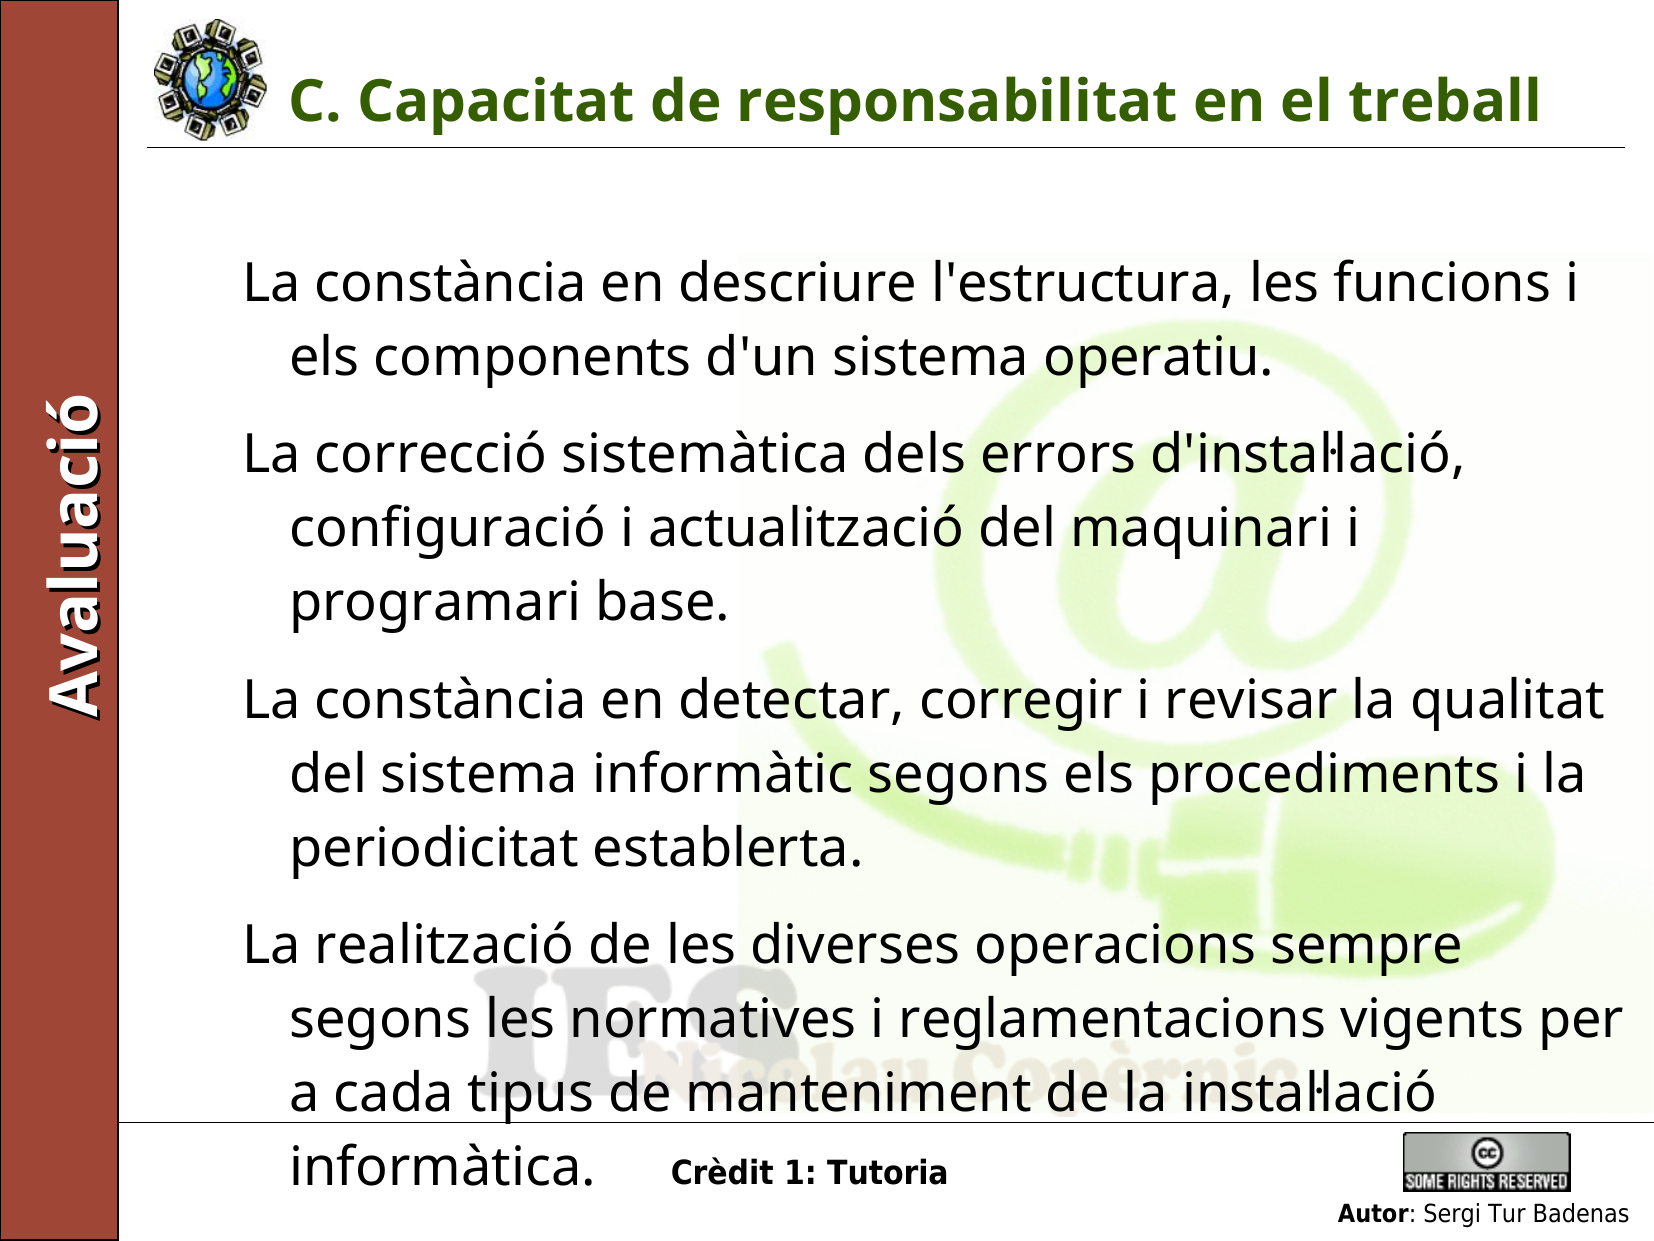

# C. Capacitat de responsabilitat en el treball
La constància en descriure l'estructura, les funcions i els components d'un sistema operatiu.
La correcció sistemàtica dels errors d'instal·lació, configuració i actualització del maquinari i programari base.
La constància en detectar, corregir i revisar la qualitat del sistema informàtic segons els procediments i la periodicitat establerta.
La realització de les diverses operacions sempre segons les normatives i reglamentacions vigents per a cada tipus de manteniment de la instal·lació informàtica.
El compliment de les normes de gestió del sistema operatiu.